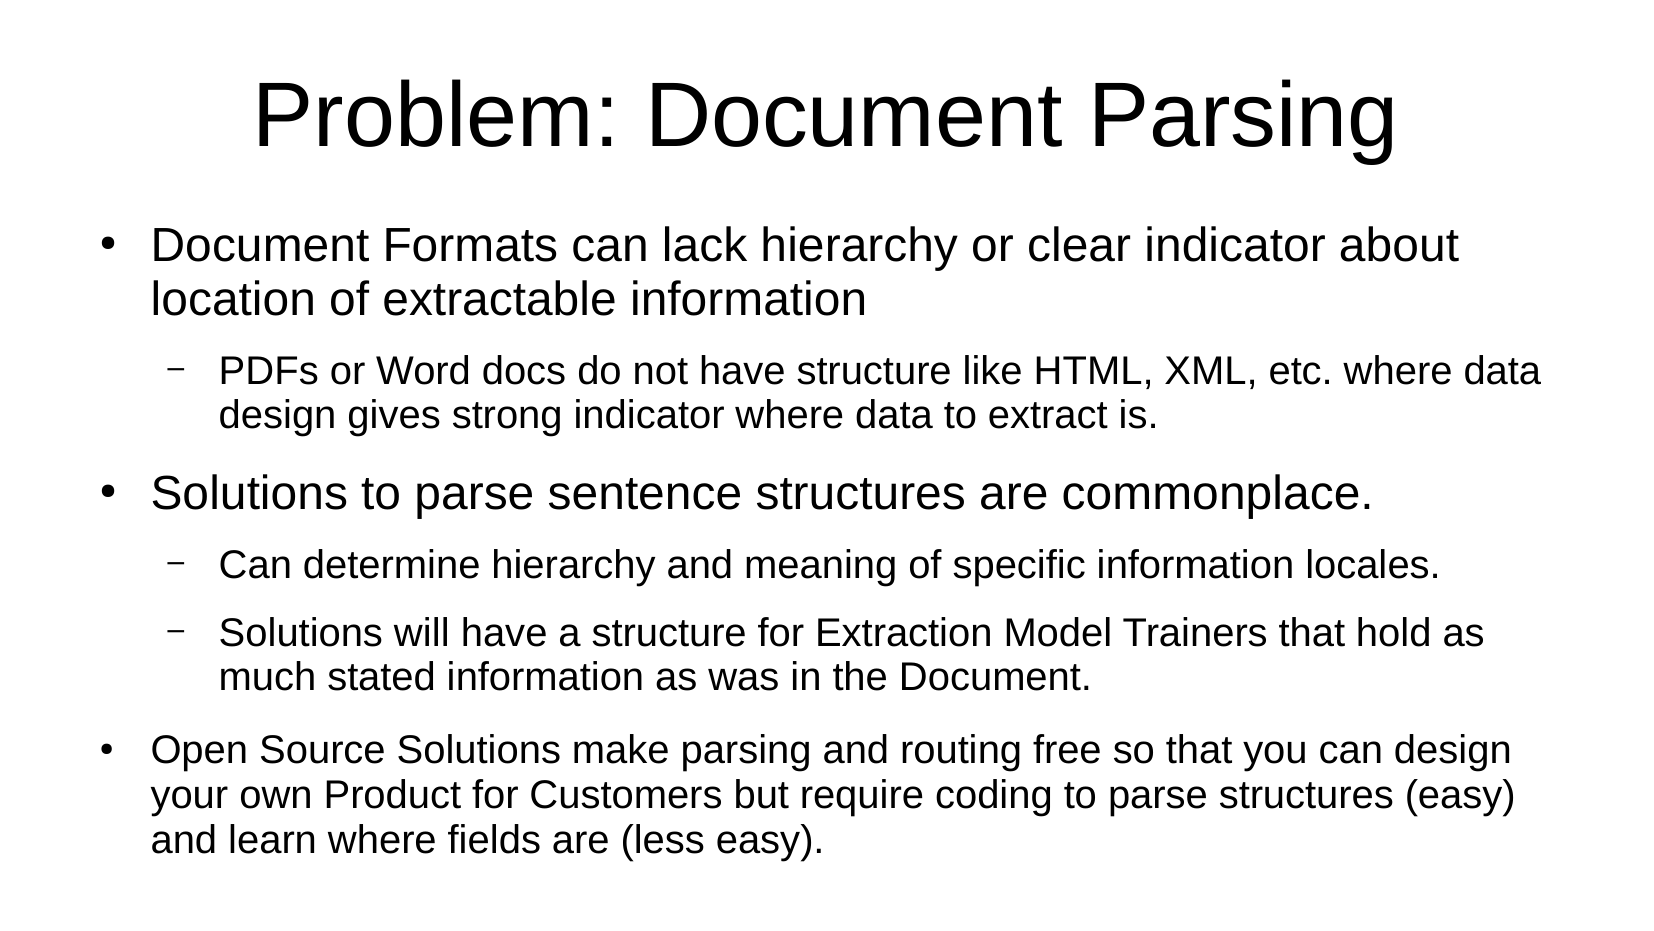

# Problem: Document Parsing
Document Formats can lack hierarchy or clear indicator about location of extractable information
PDFs or Word docs do not have structure like HTML, XML, etc. where data design gives strong indicator where data to extract is.
Solutions to parse sentence structures are commonplace.
Can determine hierarchy and meaning of specific information locales.
Solutions will have a structure for Extraction Model Trainers that hold as much stated information as was in the Document.
Open Source Solutions make parsing and routing free so that you can design your own Product for Customers but require coding to parse structures (easy) and learn where fields are (less easy).